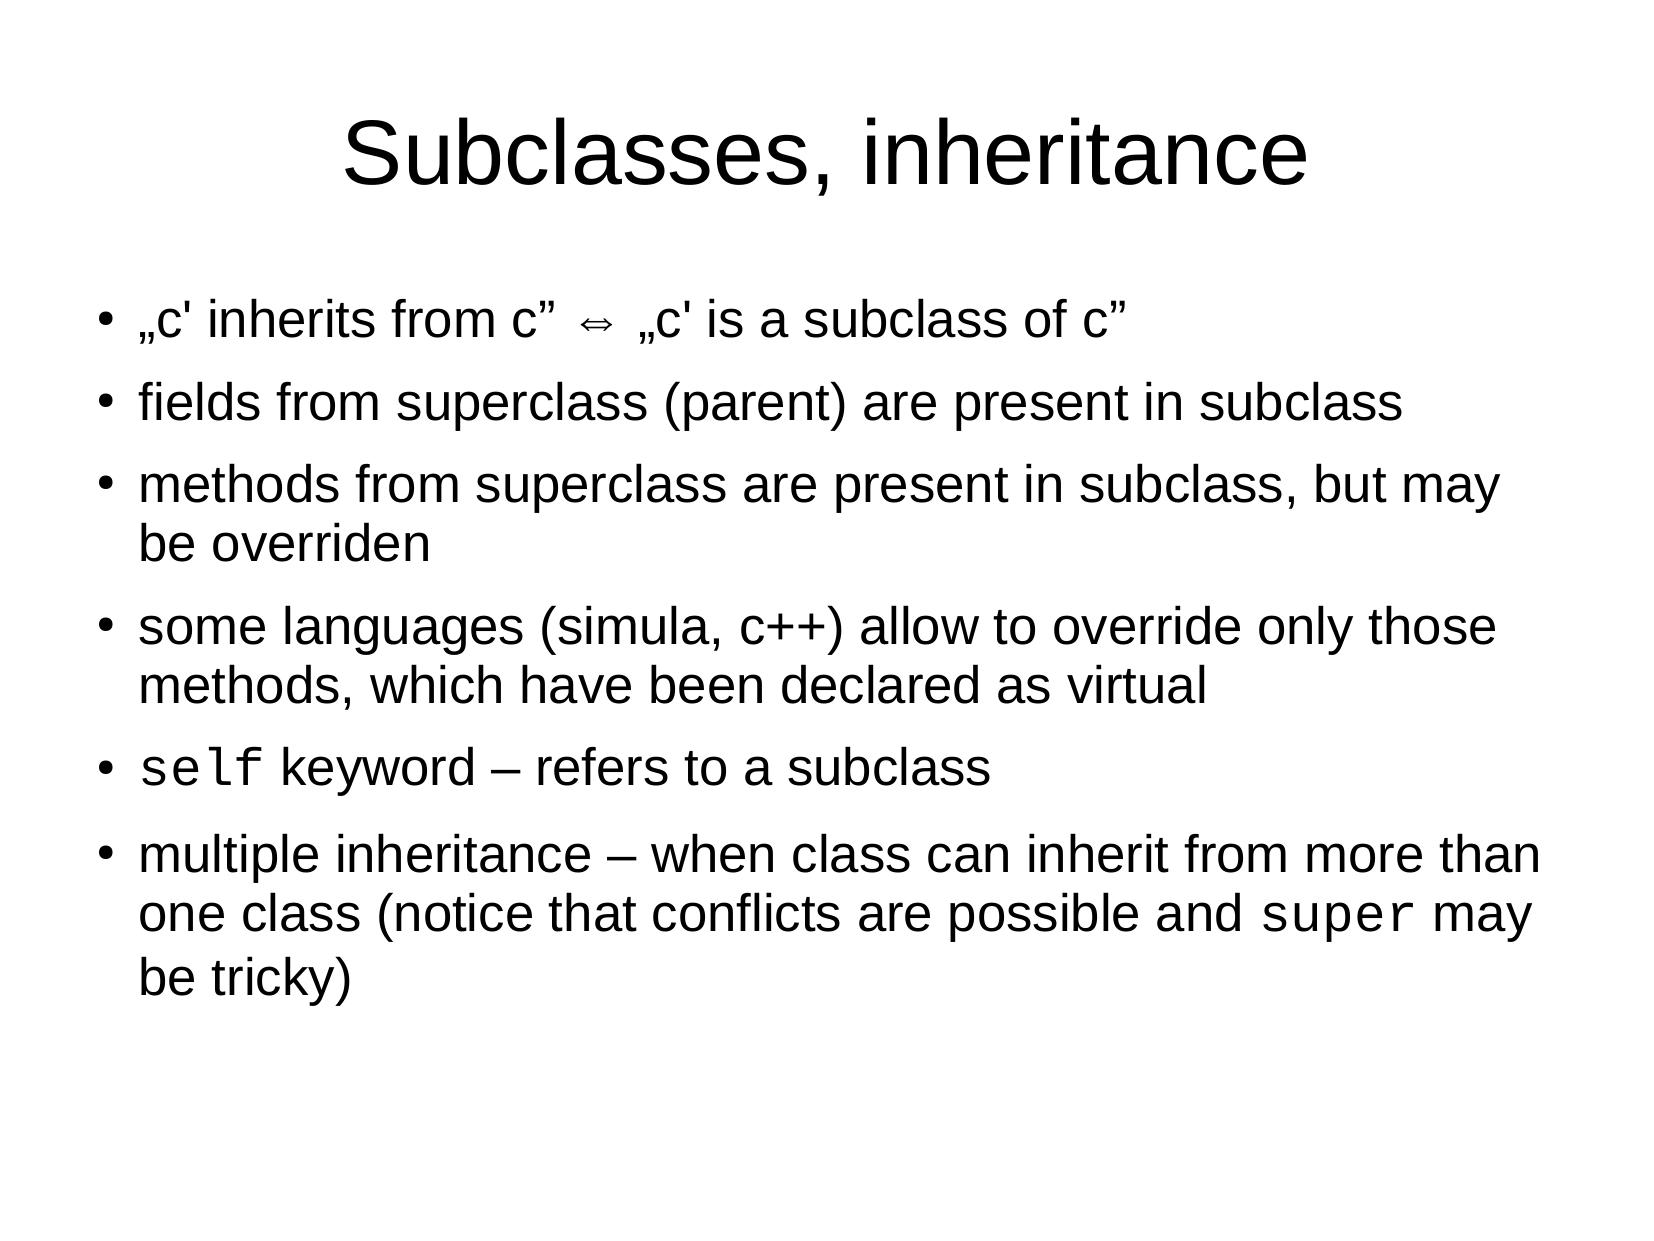

# Subclasses, inheritance
„c' inherits from c” ⇔ „c' is a subclass of c”
fields from superclass (parent) are present in subclass
methods from superclass are present in subclass, but may be overriden
some languages (simula, c++) allow to override only those methods, which have been declared as virtual
self keyword – refers to a subclass
multiple inheritance – when class can inherit from more than one class (notice that conflicts are possible and super may be tricky)